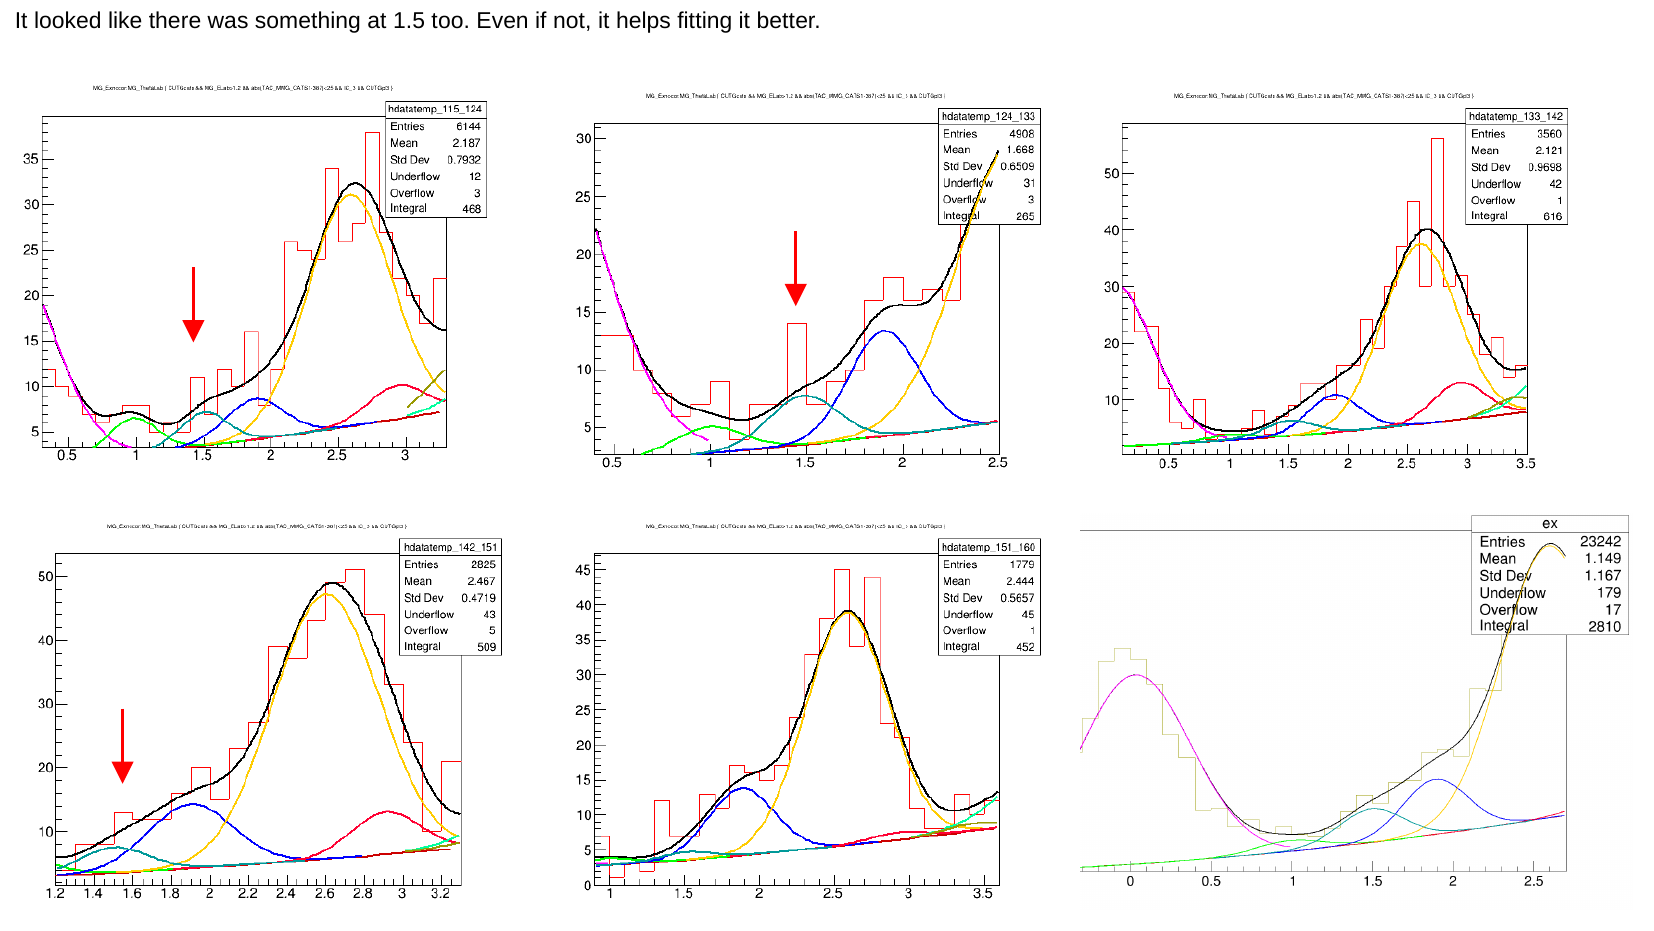

It looked like there was something at 1.5 too. Even if not, it helps fitting it better.